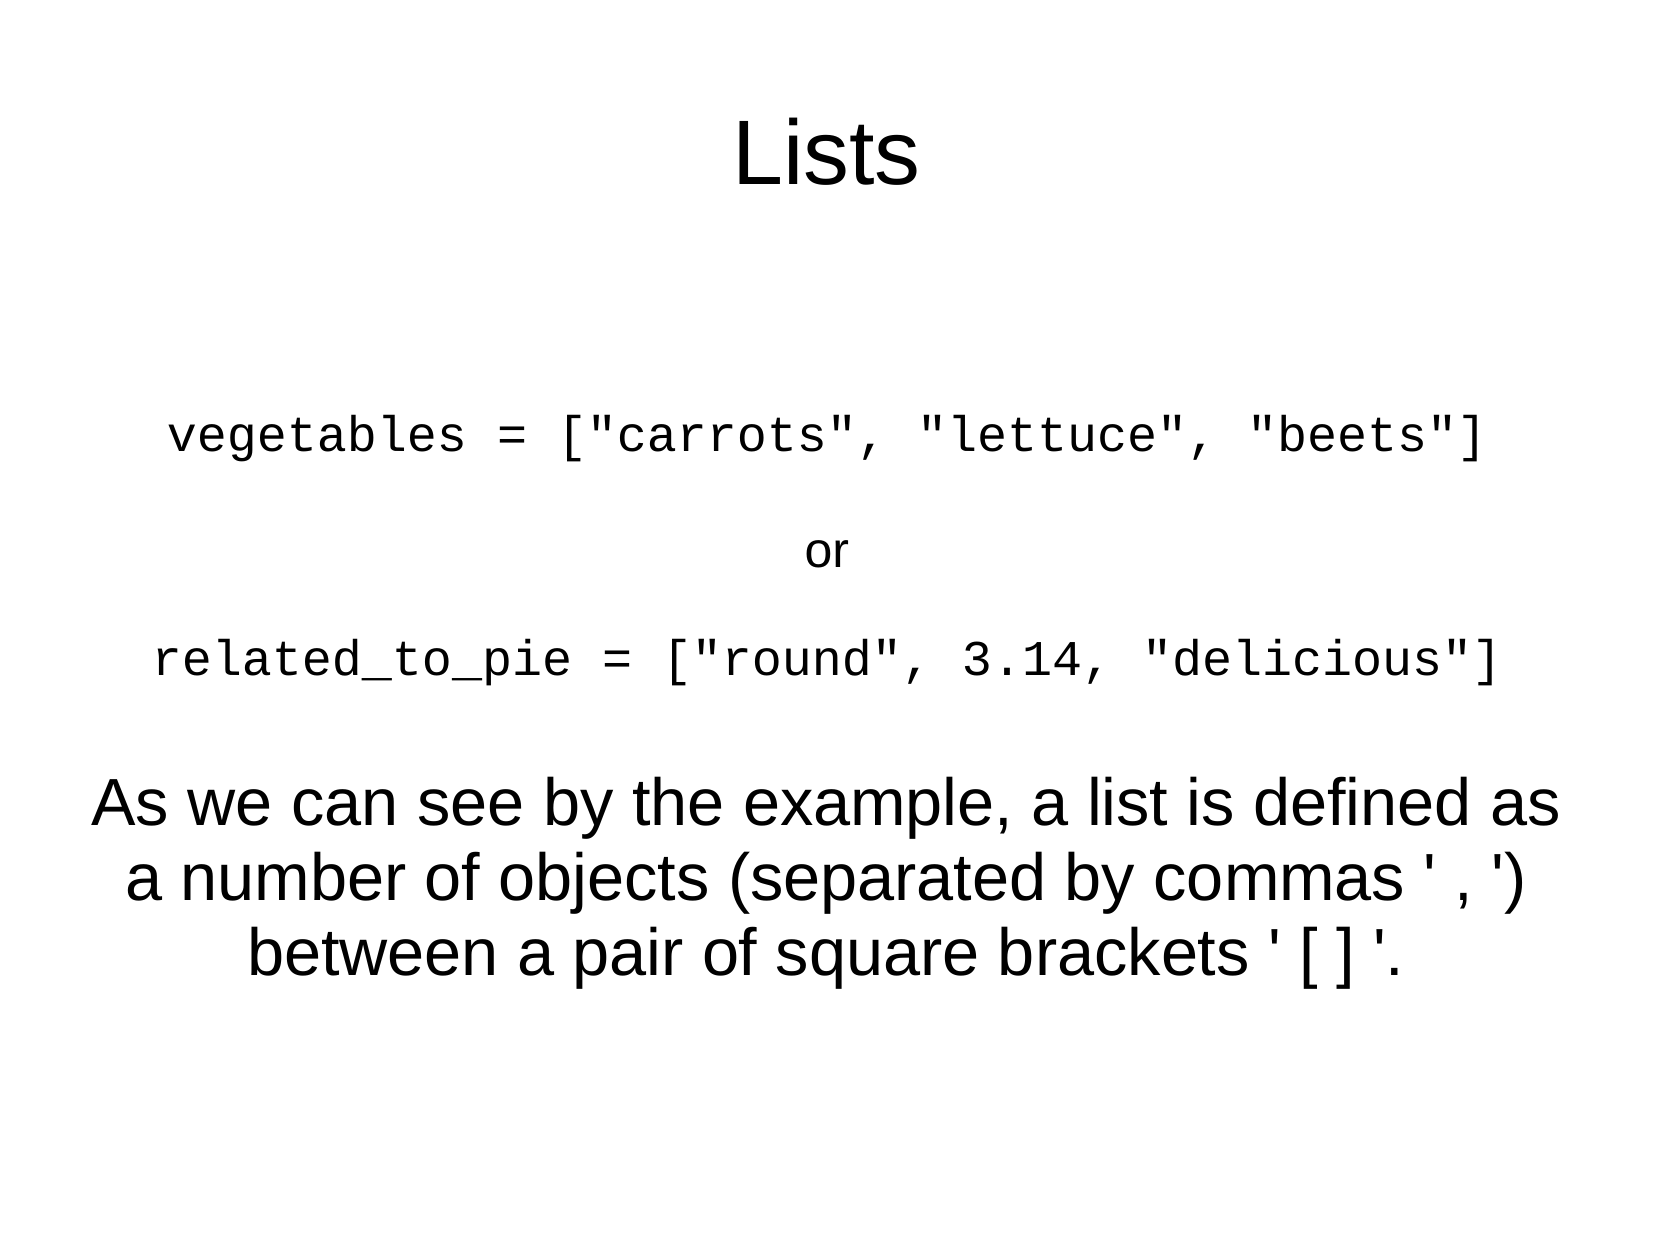

# Lists
vegetables = ["carrots", "lettuce", "beets"]
or
related_to_pie = ["round", 3.14, "delicious"]
As we can see by the example, a list is defined as a number of objects (separated by commas ' , ') between a pair of square brackets ' [ ] '.